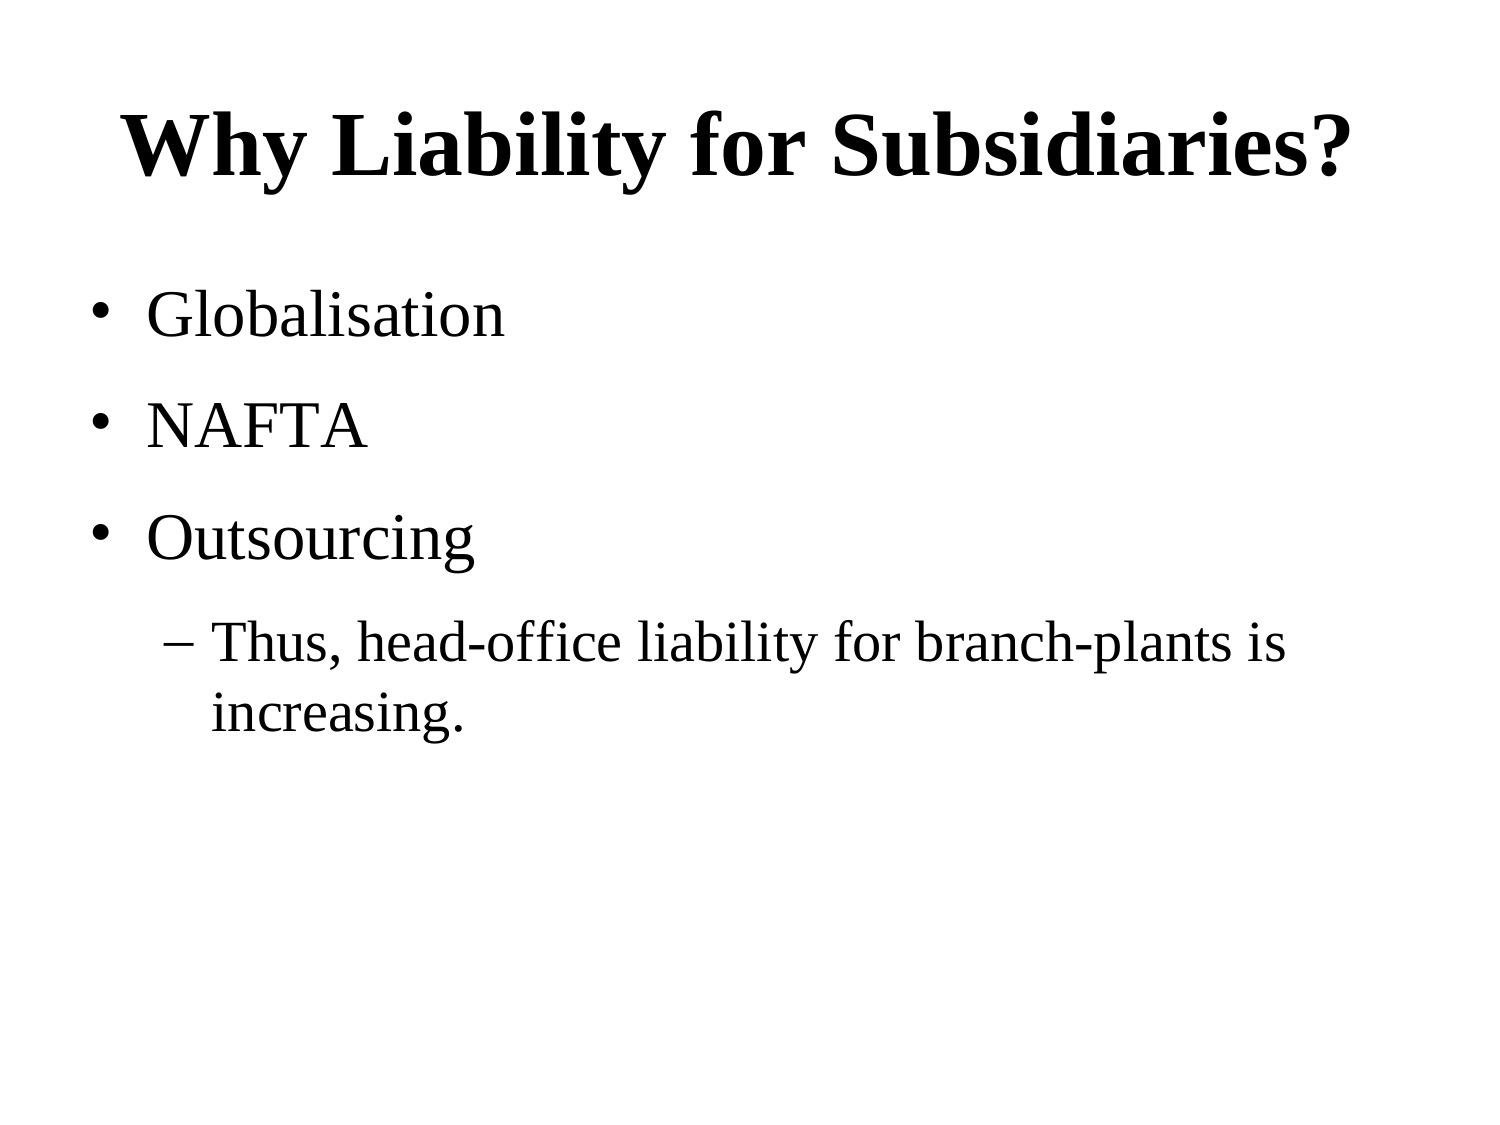

# Why Liability for Subsidiaries?
Globalisation
NAFTA
Outsourcing
Thus, head-office liability for branch-plants is increasing.